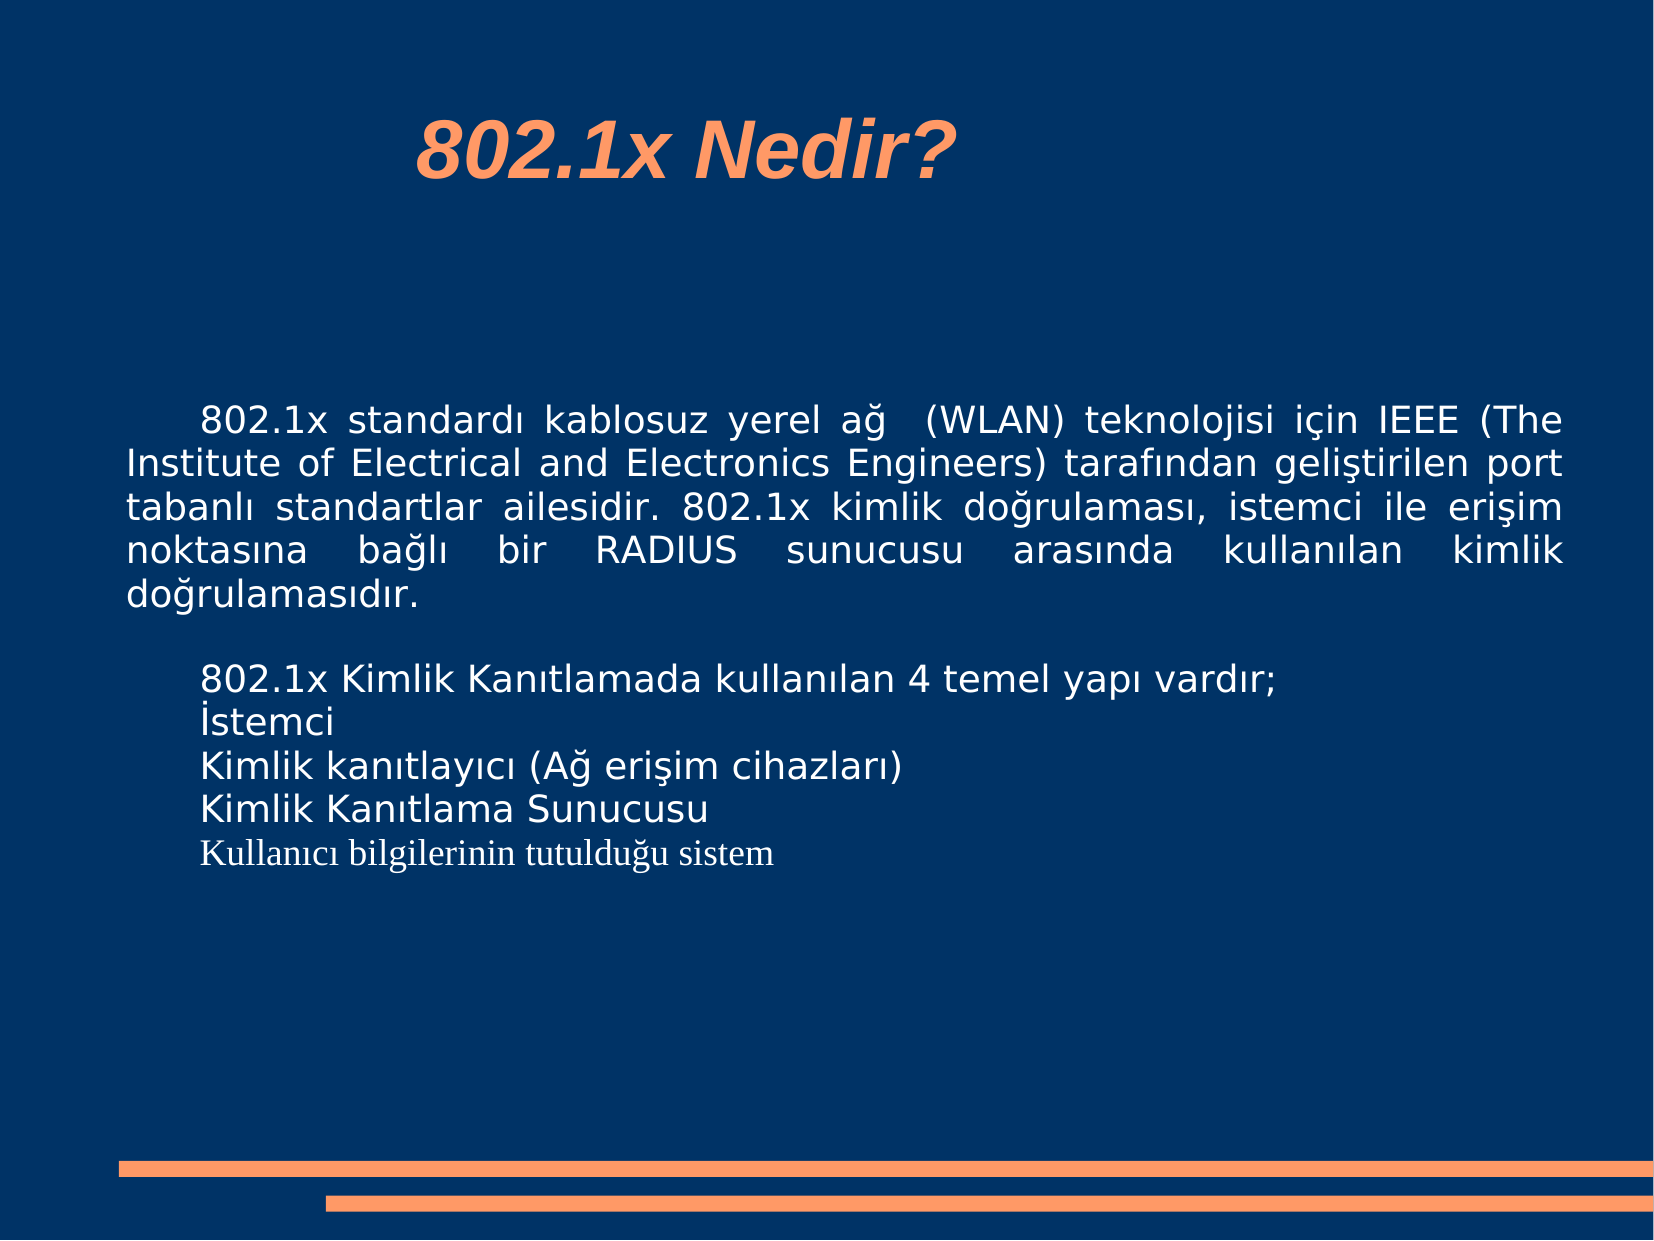

# 802.1x Nedir?
	802.1x standardı kablosuz yerel ağ (WLAN) teknolojisi için IEEE (The Institute of Electrical and Electronics Engineers) tarafından geliştirilen port tabanlı standartlar ailesidir. 802.1x kimlik doğrulaması, istemci ile erişim noktasına bağlı bir RADIUS sunucusu arasında kullanılan kimlik doğrulamasıdır.
 	802.1x Kimlik Kanıtlamada kullanılan 4 temel yapı vardır;
	İstemci
	Kimlik kanıtlayıcı (Ağ erişim cihazları)
	Kimlik Kanıtlama Sunucusu
	Kullanıcı bilgilerinin tutulduğu sistem